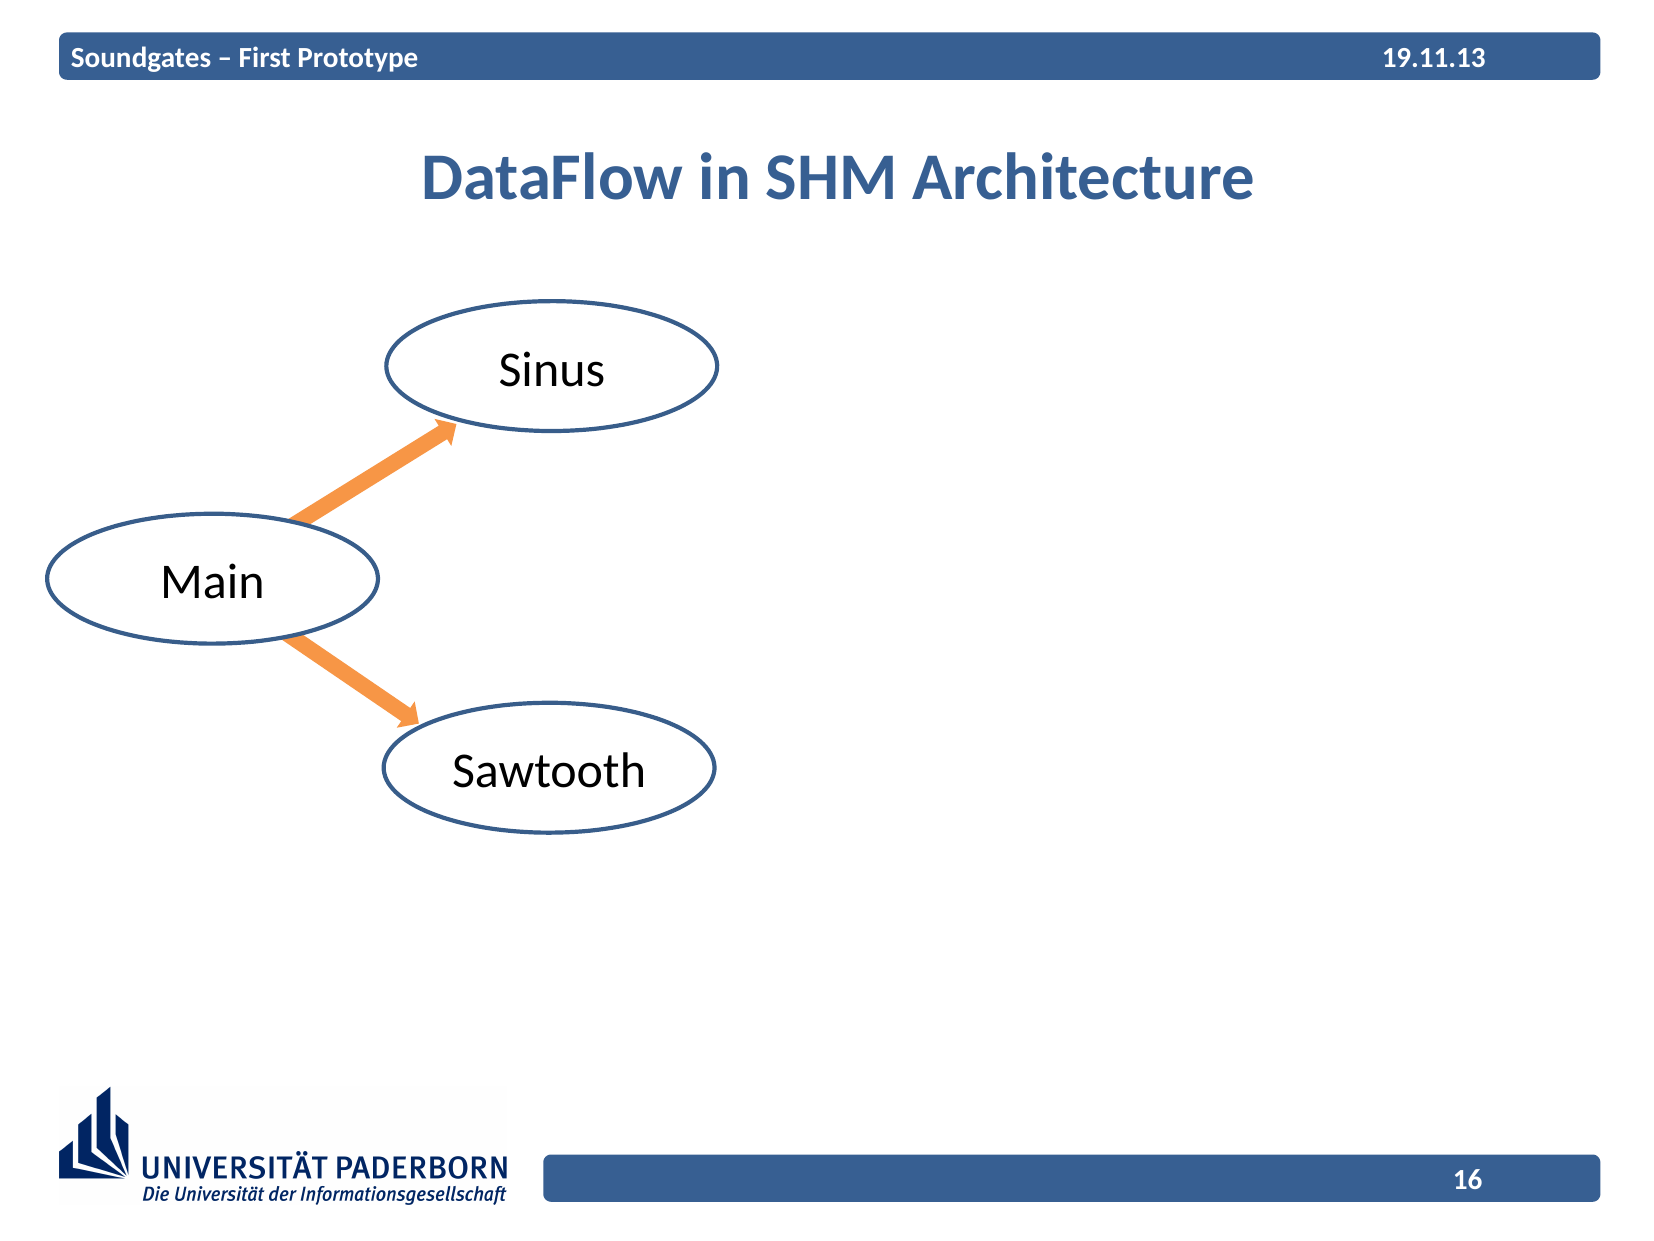

Soundgates – First Prototype
19.11.13
# DataFlow in SHM Architecture
Sinus
Main
Sawtooth